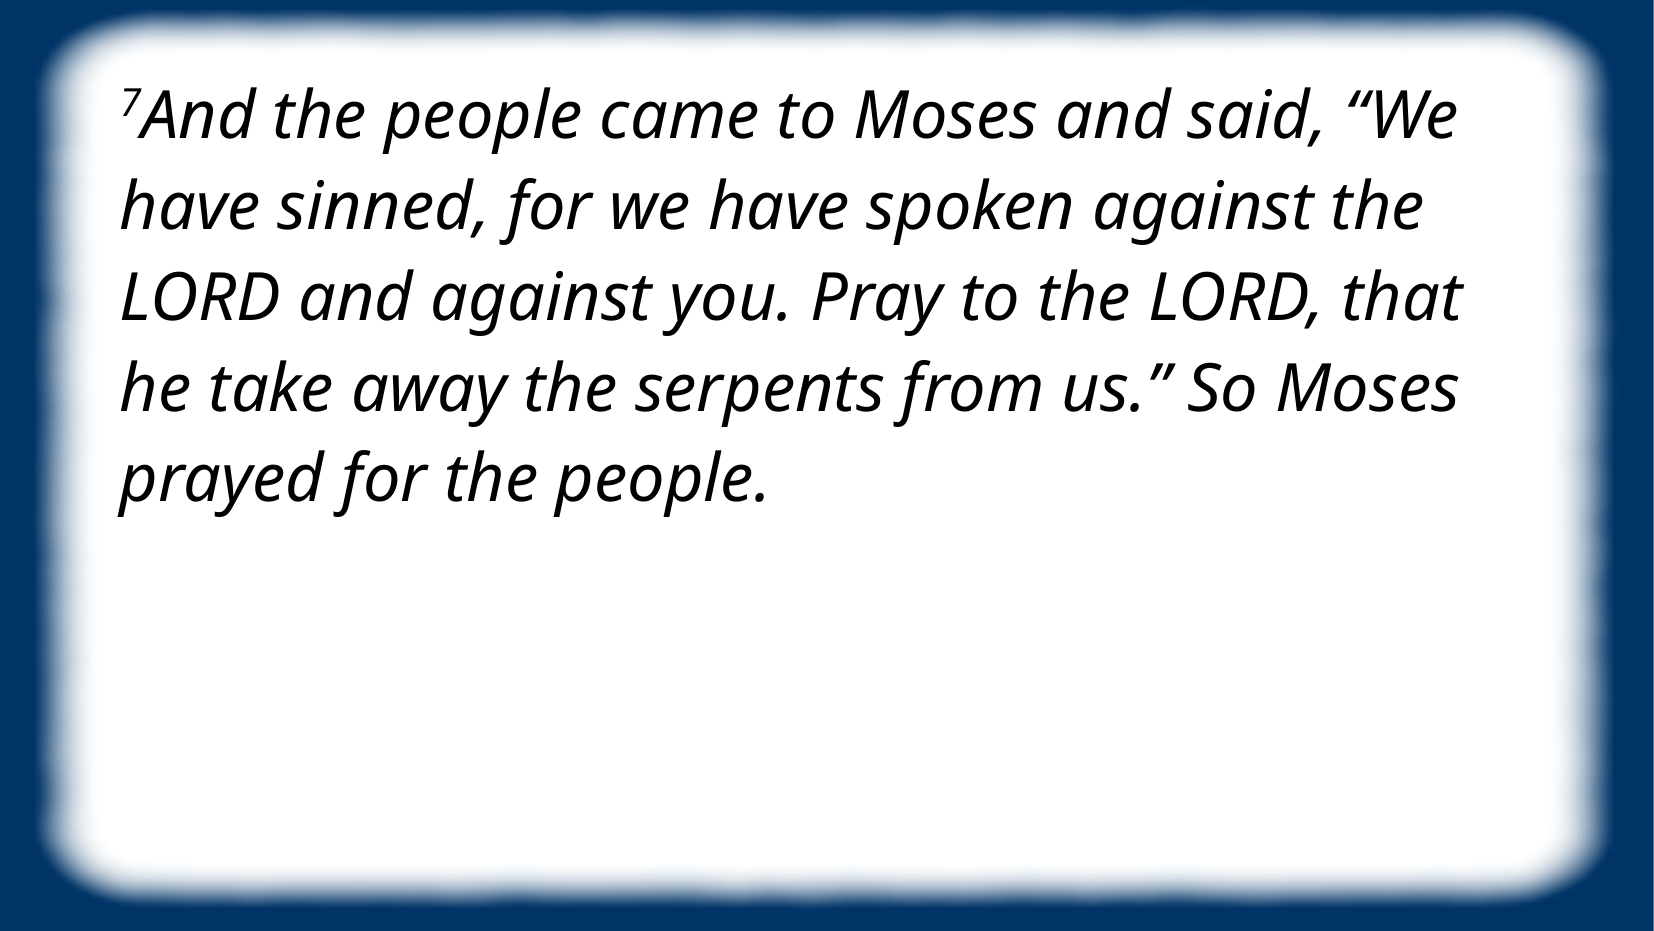

7And the people came to Moses and said, “We have sinned, for we have spoken against the LORD and against you. Pray to the LORD, that he take away the serpents from us.” So Moses prayed for the people.